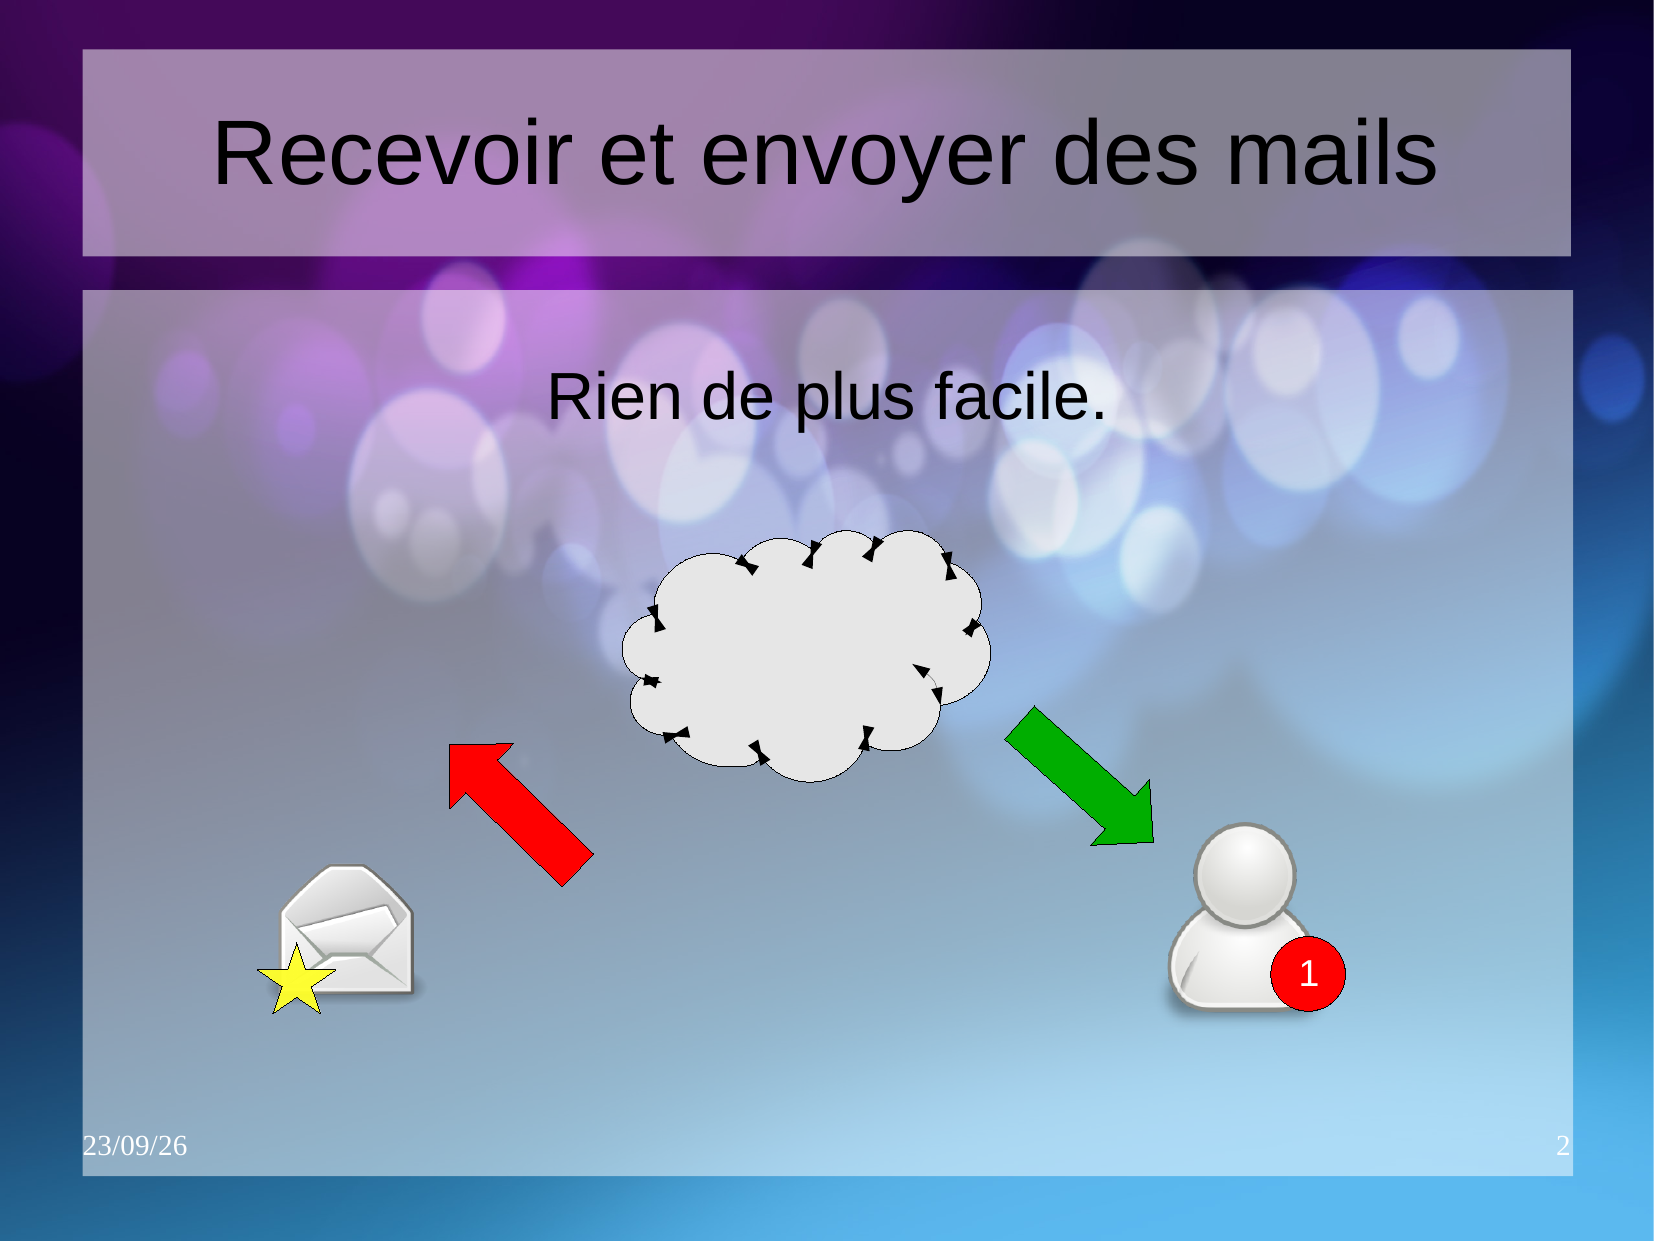

# Recevoir et envoyer des mails
Rien de plus facile.
1
2